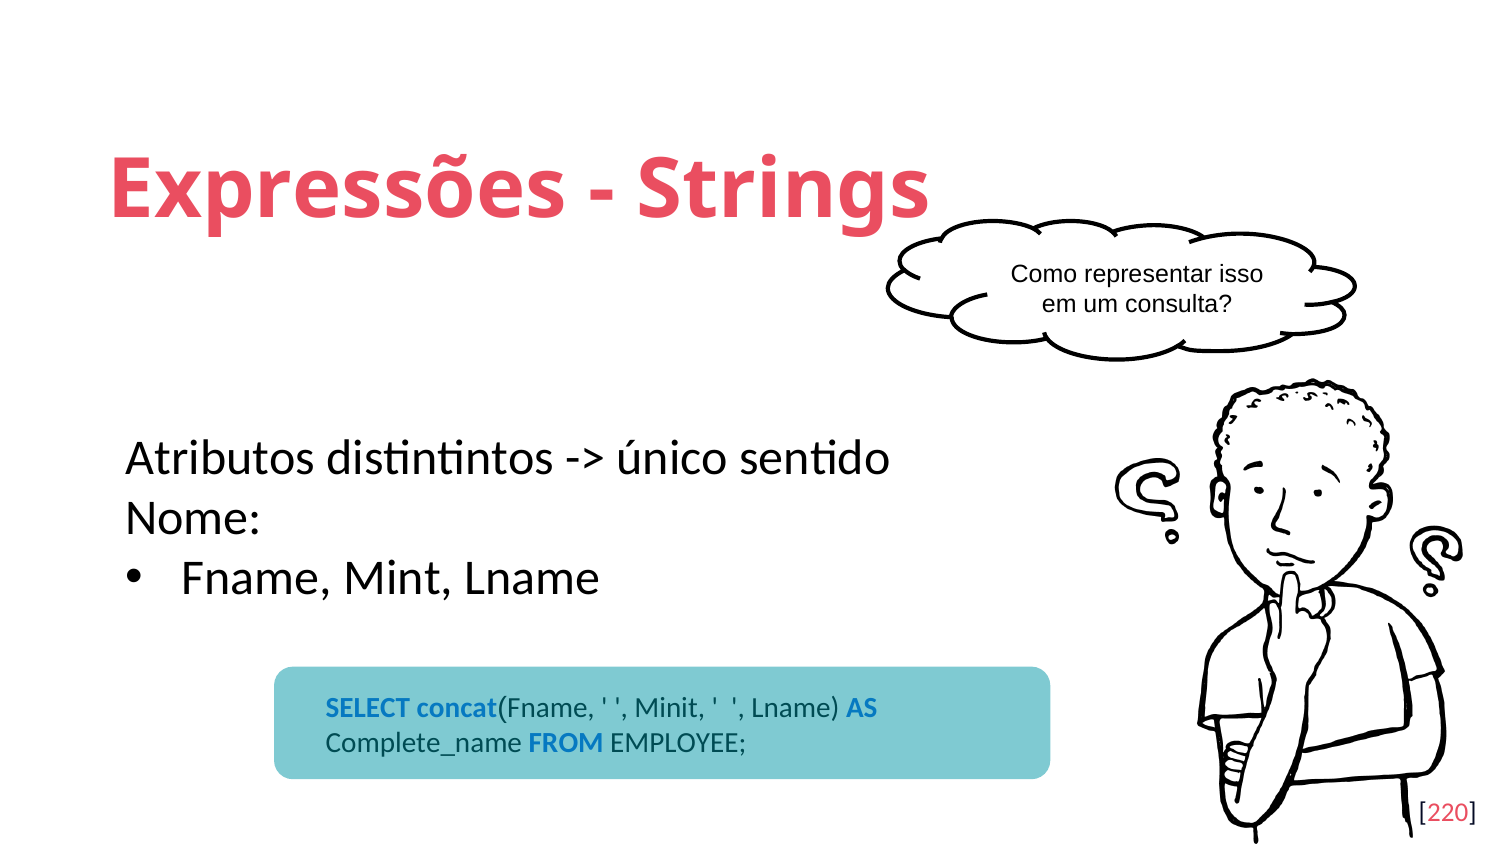

Expressões - Strings
Como representar isso em um consulta?
Atributos distintintos -> único sentido
Nome:
Fname, Mint, Lname
SELECT concat(Fname, ' ', Minit, '  ', Lname) AS Complete_name FROM EMPLOYEE;